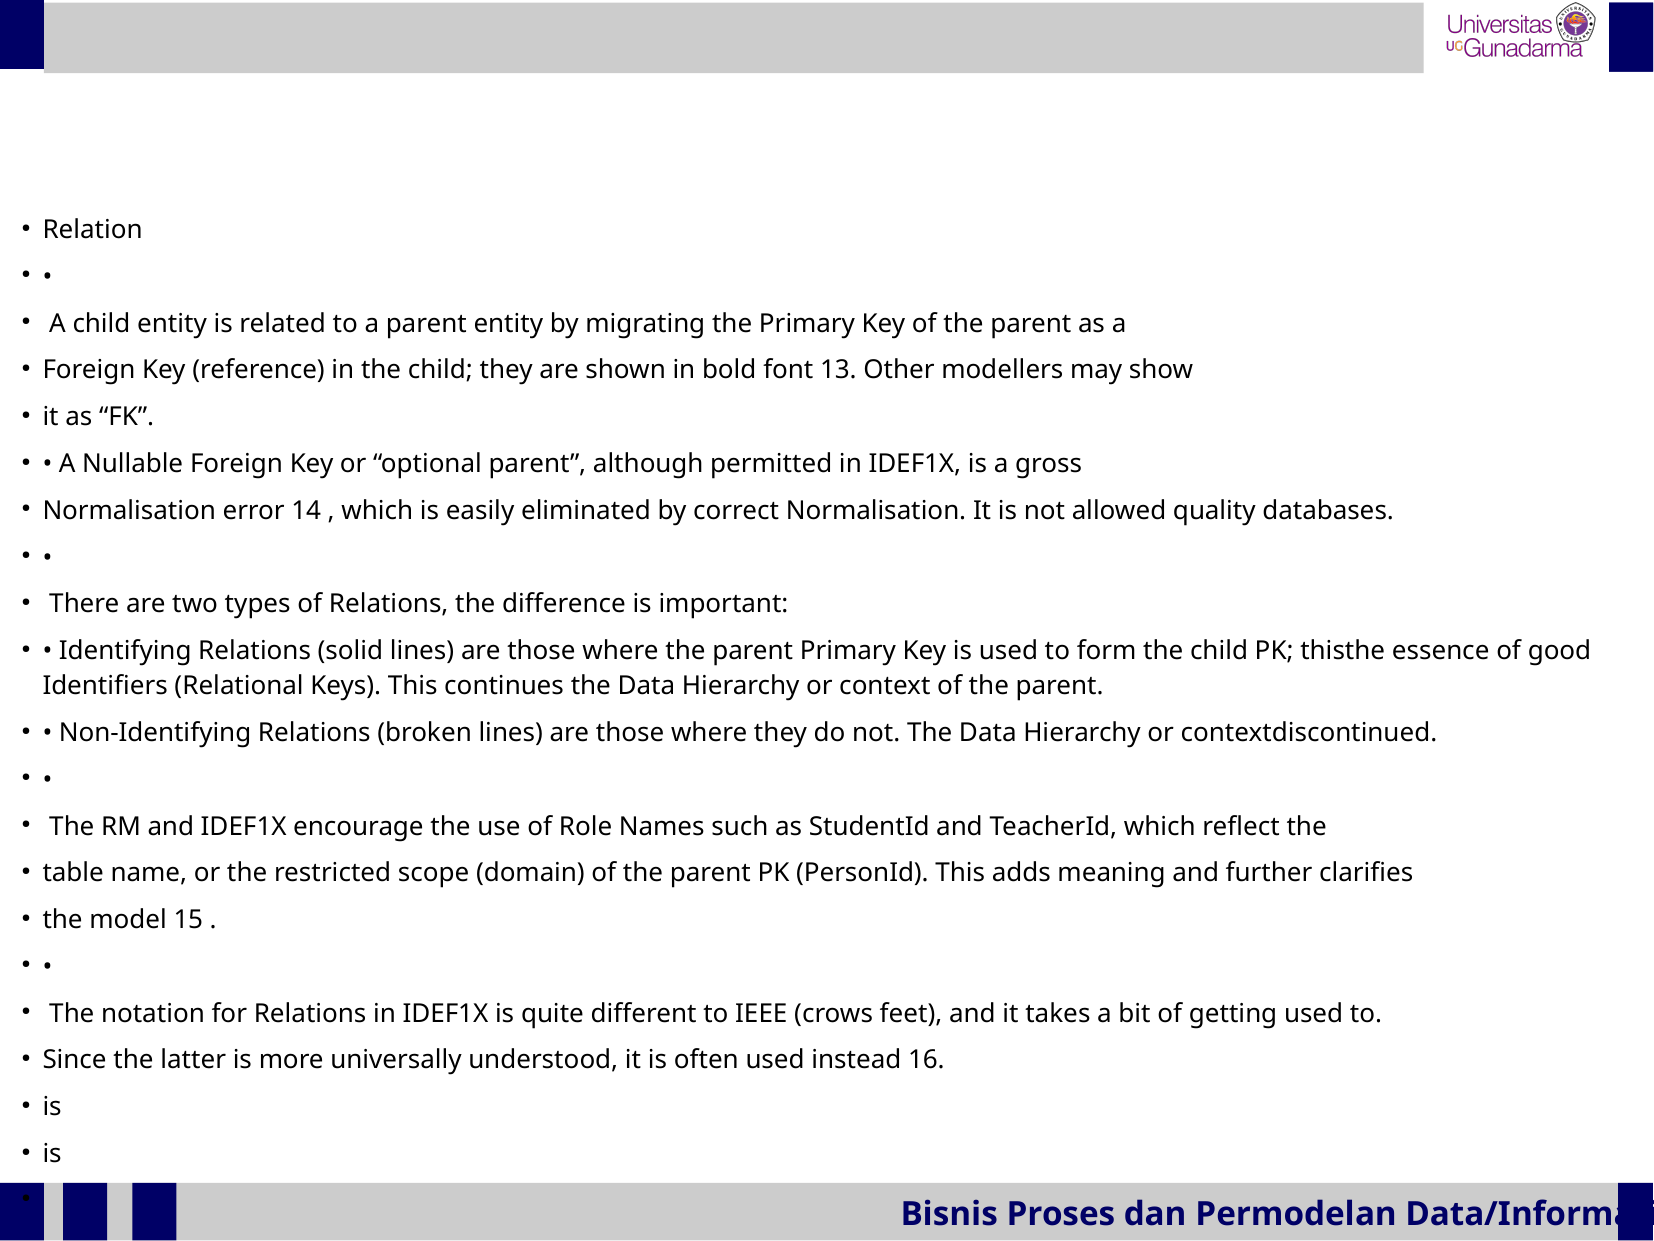

#
Relation
•
 A child entity is related to a parent entity by migrating the Primary Key of the parent as a
Foreign Key (reference) in the child; they are shown in bold font 13. Other modellers may show
it as “FK”.
• A Nullable Foreign Key or “optional parent”, although permitted in IDEF1X, is a gross
Normalisation error 14 , which is easily eliminated by correct Normalisation. It is not allowed quality databases.
•
 There are two types of Relations, the difference is important:
• Identifying Relations (solid lines) are those where the parent Primary Key is used to form the child PK; thisthe essence of good Identifiers (Relational Keys). This continues the Data Hierarchy or context of the parent.
• Non-Identifying Relations (broken lines) are those where they do not. The Data Hierarchy or contextdiscontinued.
•
 The RM and IDEF1X encourage the use of Role Names such as StudentId and TeacherId, which reflect the
table name, or the restricted scope (domain) of the parent PK (PersonId). This adds meaning and further clarifies
the model 15 .
•
 The notation for Relations in IDEF1X is quite different to IEEE (crows feet), and it takes a bit of getting used to.
Since the latter is more universally understood, it is often used instead 16.
is
is